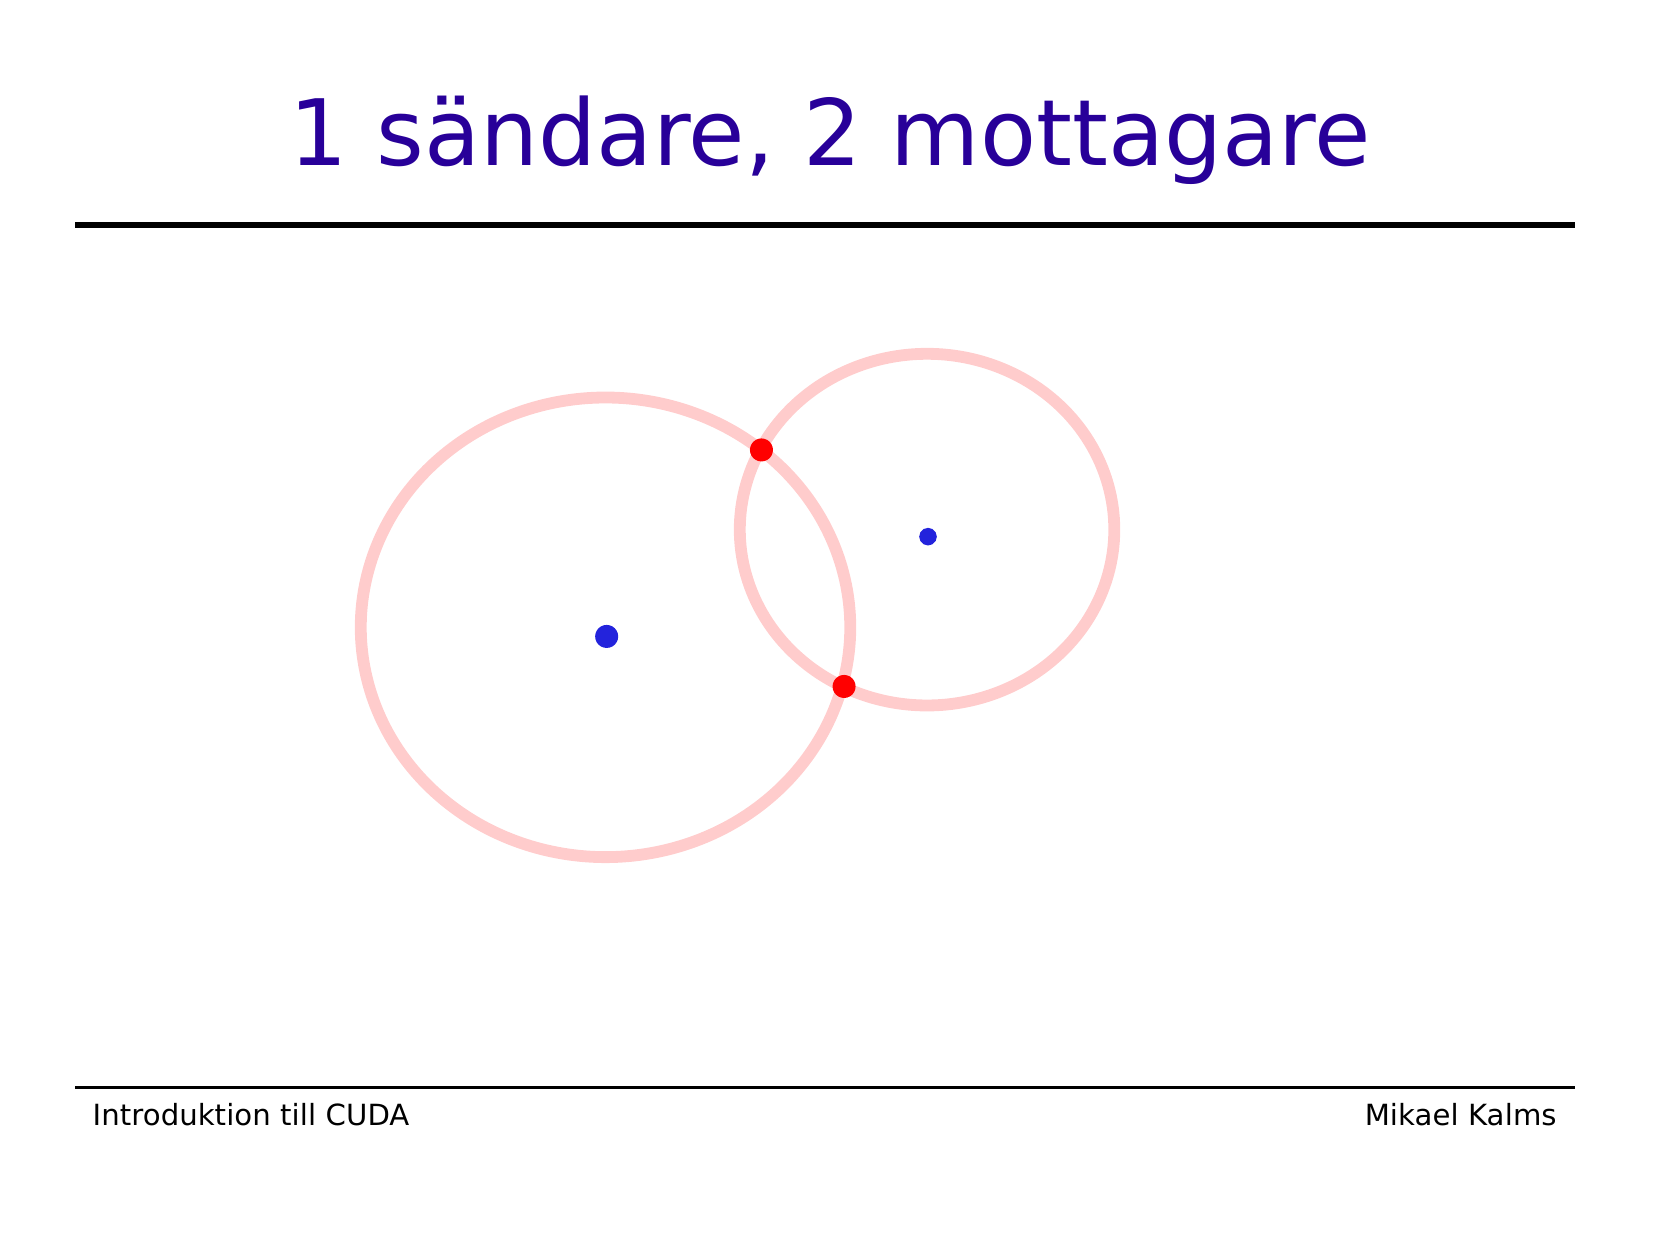

# 1 sändare, 2 mottagare
Introduktion till CUDA
Mikael Kalms